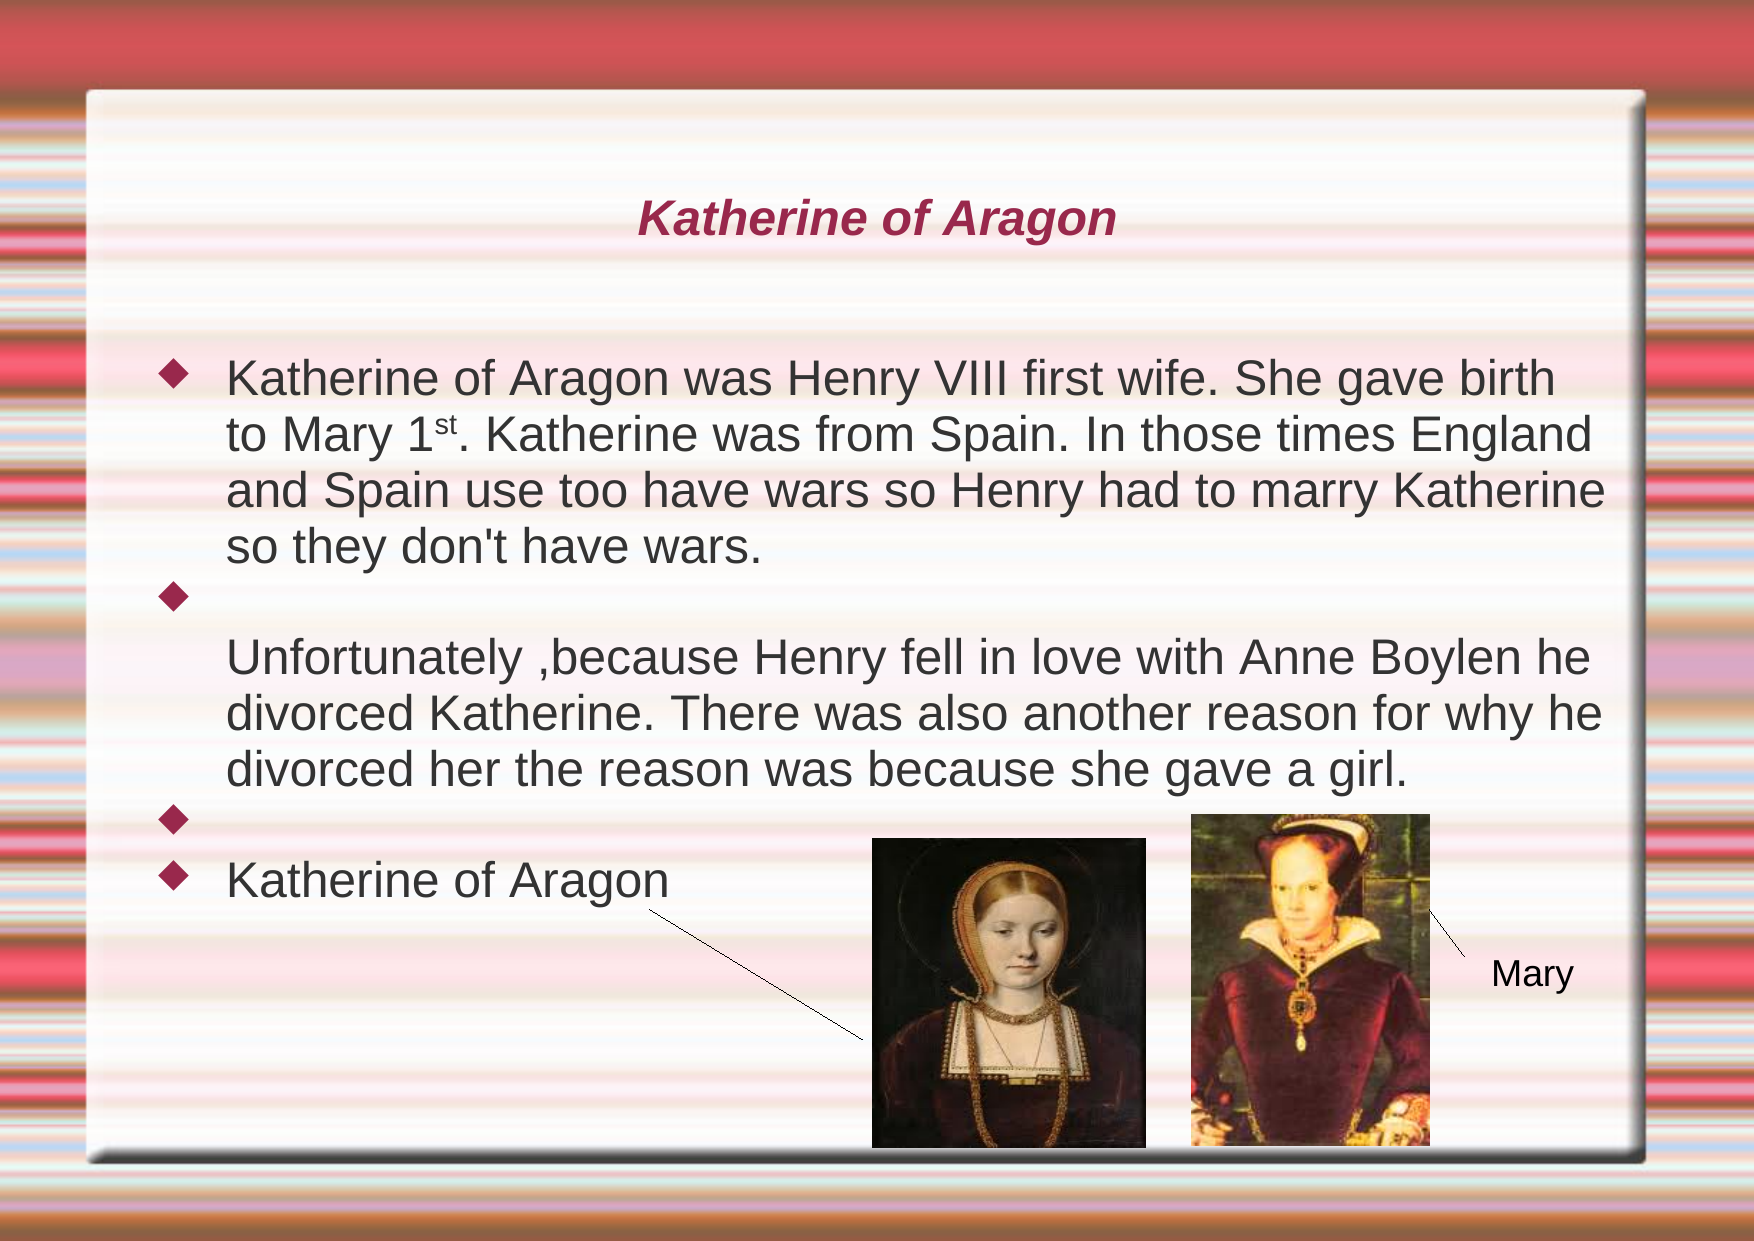

# Katherine of Aragon
Katherine of Aragon was Henry VIII first wife. She gave birth to Mary 1st. Katherine was from Spain. In those times England and Spain use too have wars so Henry had to marry Katherine so they don't have wars.
Unfortunately ,because Henry fell in love with Anne Boylen he divorced Katherine. There was also another reason for why he divorced her the reason was because she gave a girl.
Katherine of Aragon
Mary